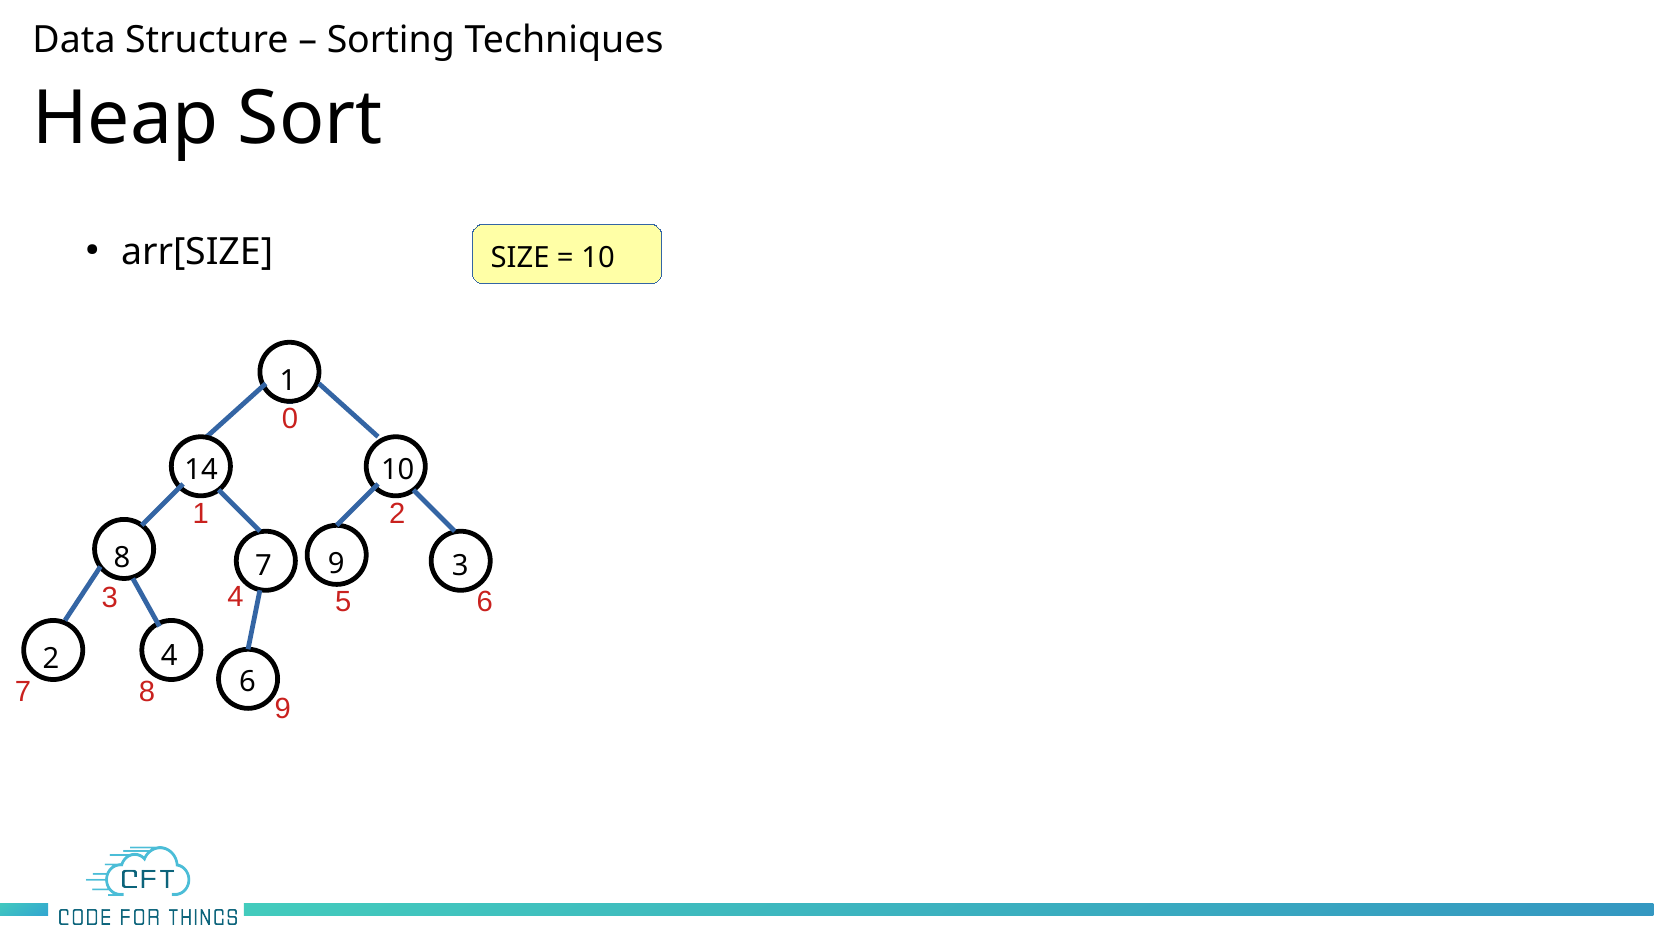

# Data Structure – Sorting Techniques Heap Sort
arr[SIZE]
SIZE = 10
 1
0
14
10
1
2
8
9
7
3
4
3
5
6
4
2
6
8
7
9